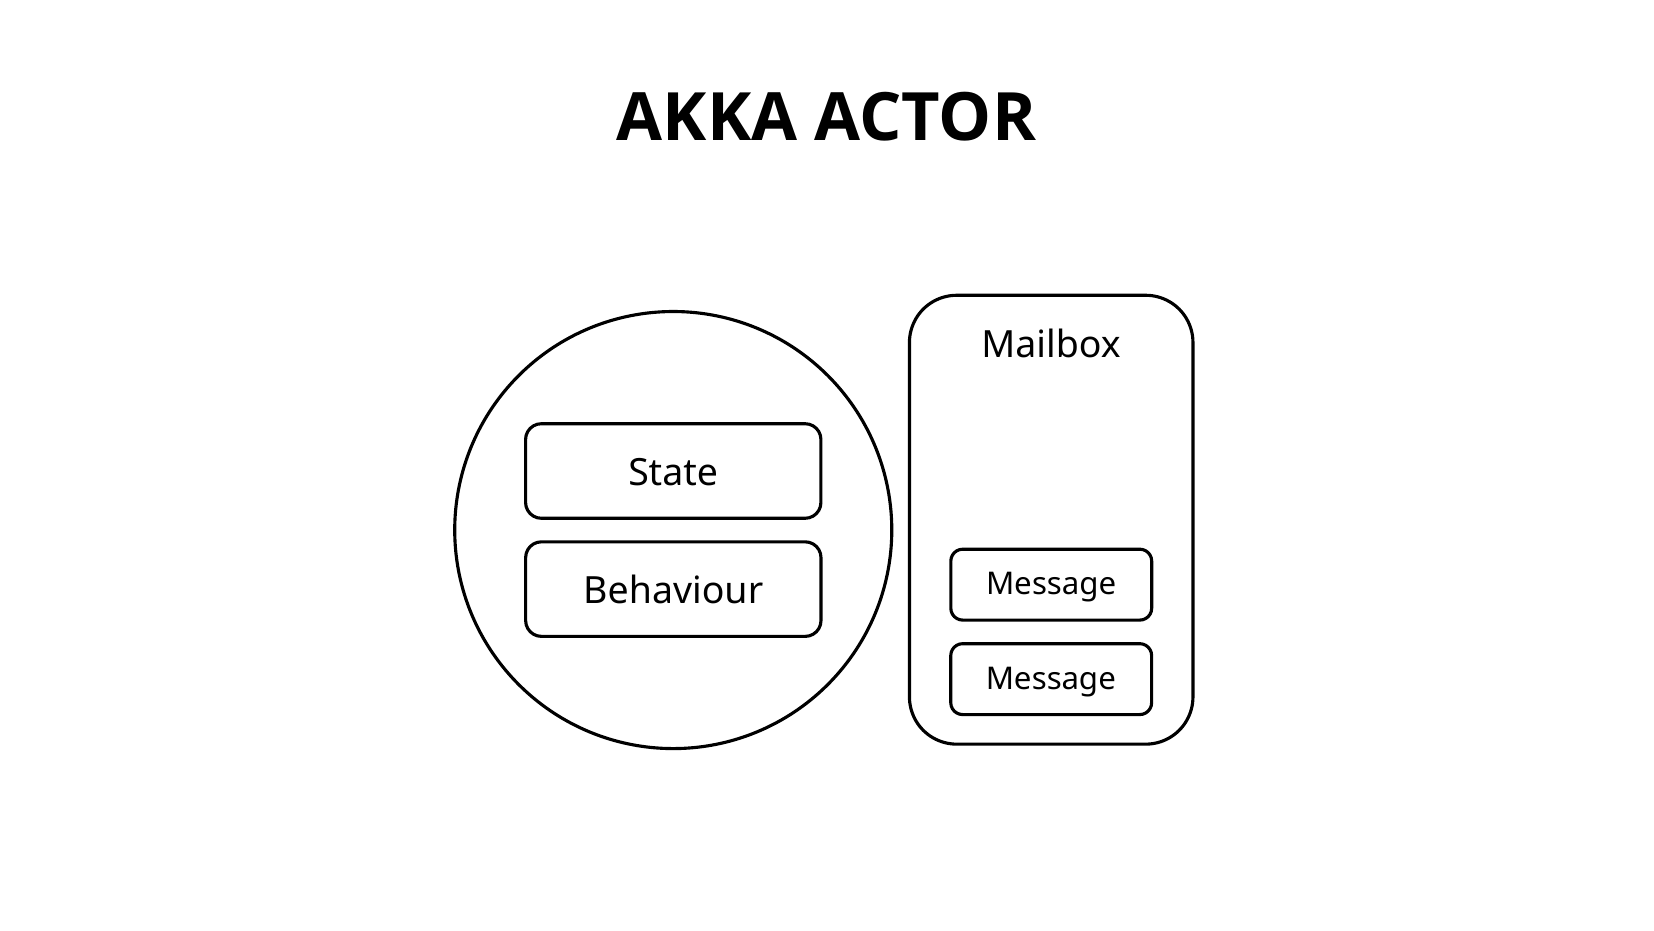

# AKKA ACTOR
Mailbox
State
Behaviour
Message
Message